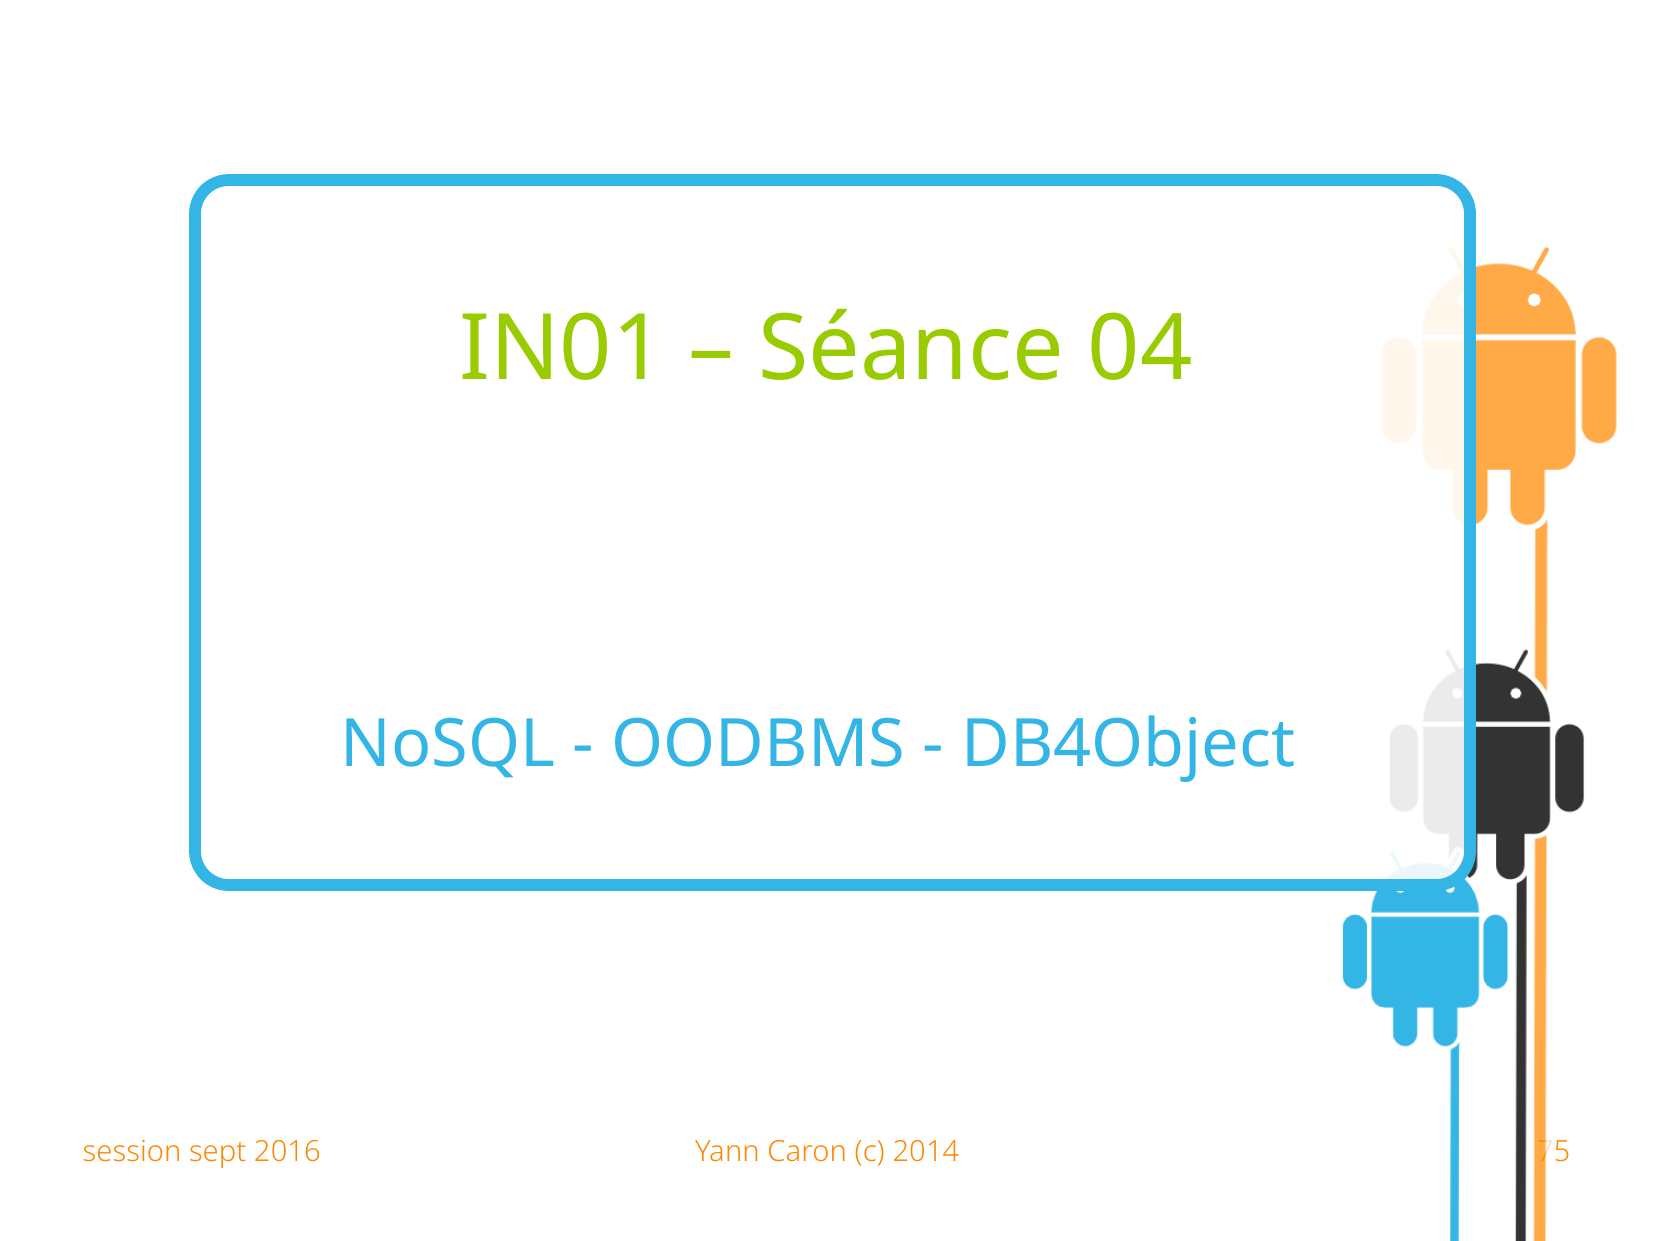

# IN01 – Séance 04
NoSQL - OODBMS - DB4Object
session sept 2016
Yann Caron (c) 2014
75